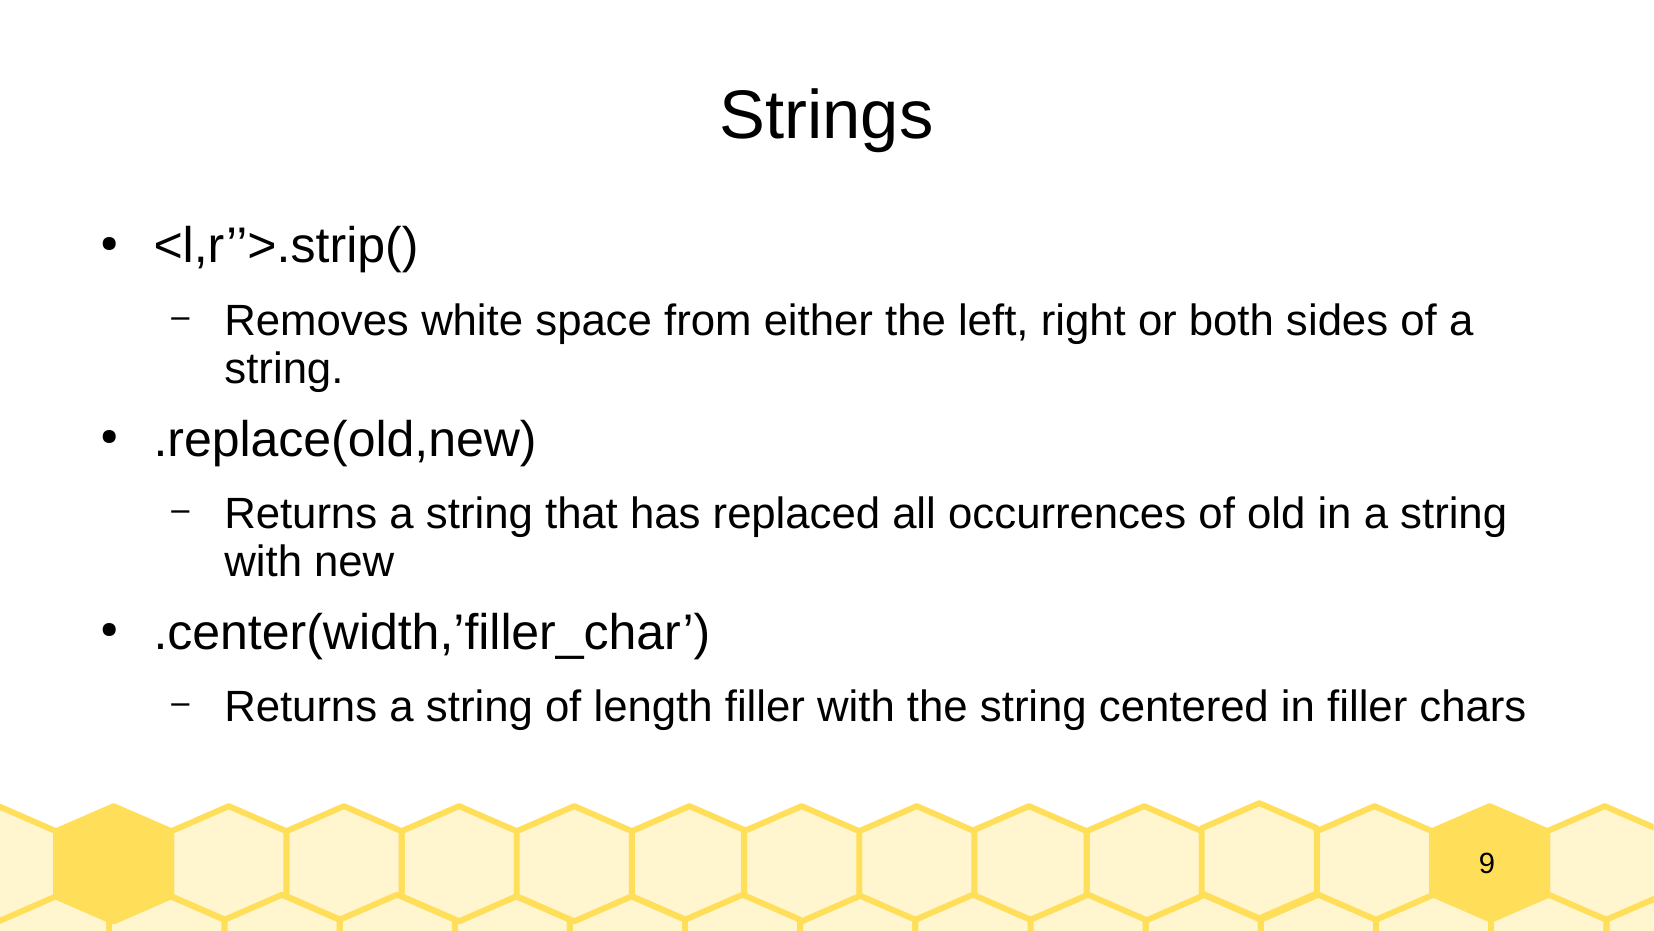

# Strings
<l,r’’>.strip()
Removes white space from either the left, right or both sides of a string.
.replace(old,new)
Returns a string that has replaced all occurrences of old in a string with new
.center(width,’filler_char’)
Returns a string of length filler with the string centered in filler chars